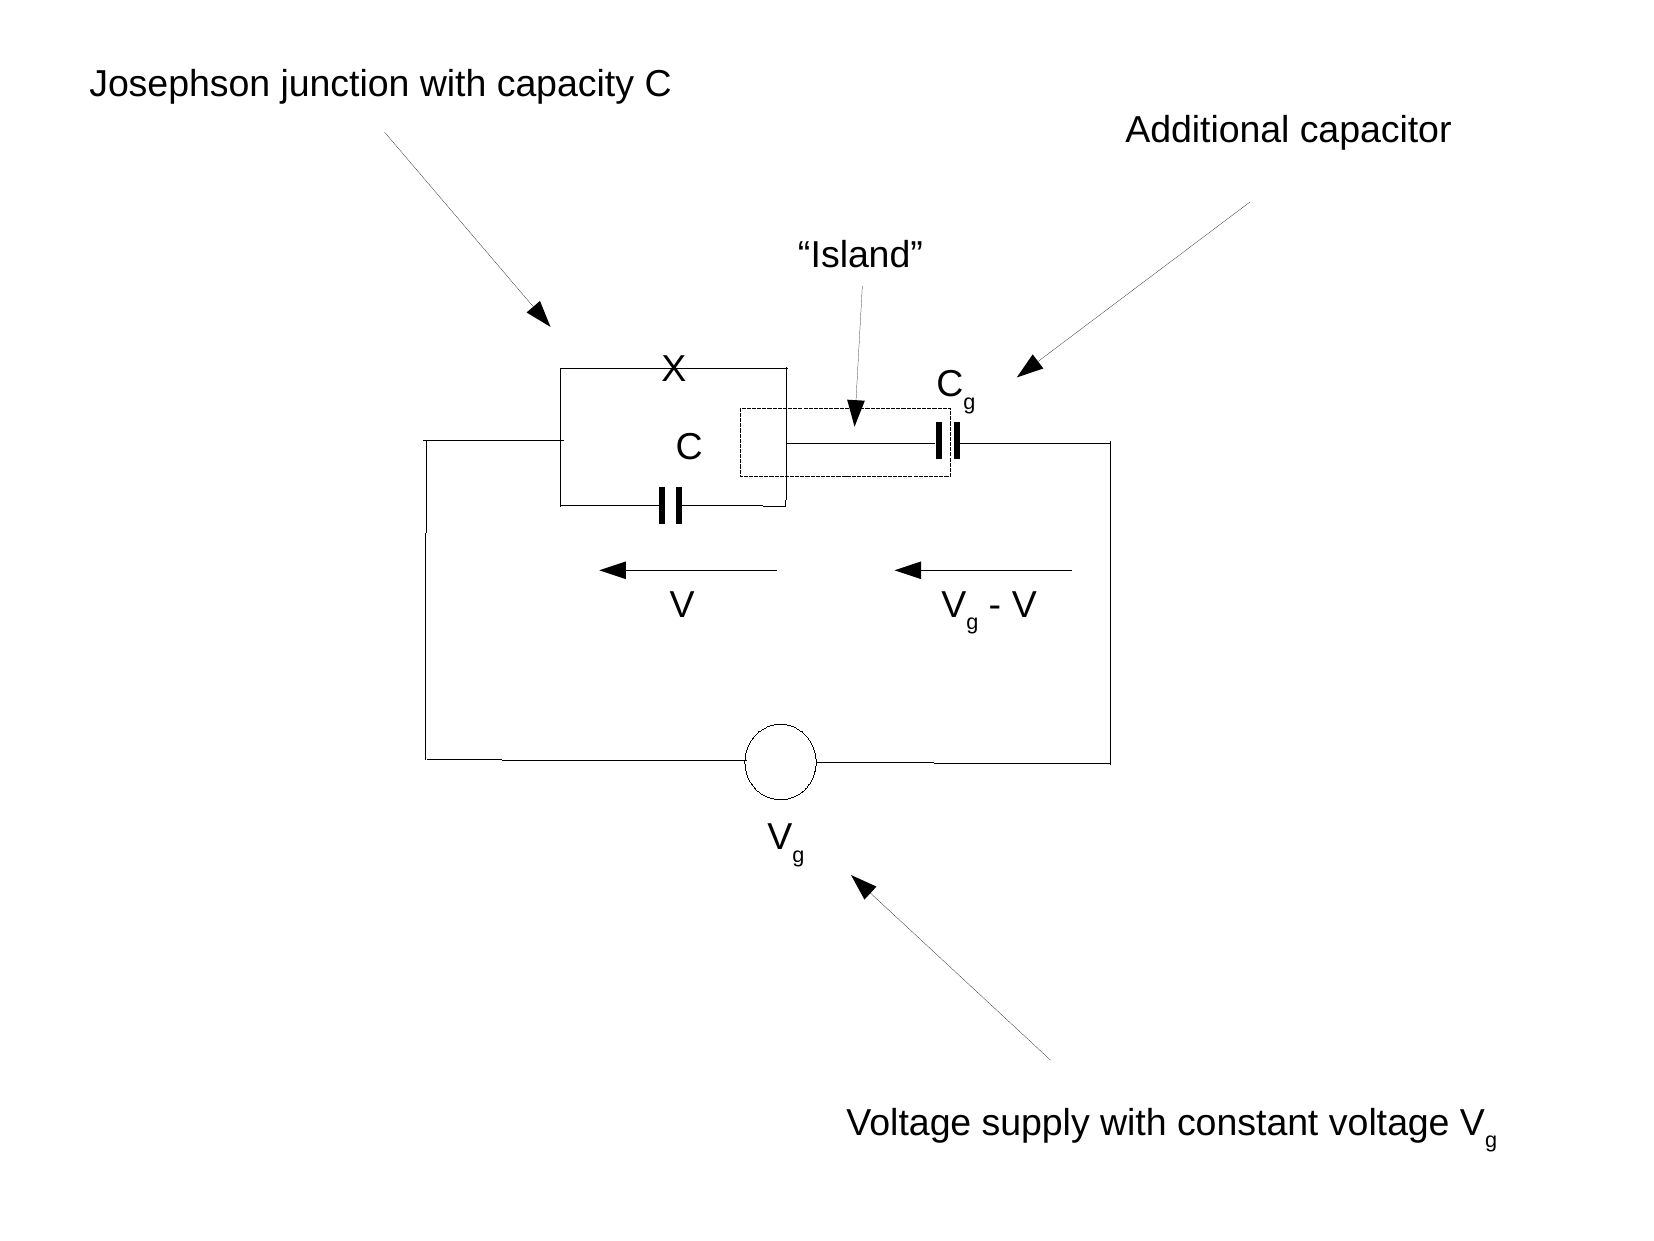

Josephson junction with capacity C
Additional capacitor
“Island”
Cg
X
C
V
Vg - V
Vg
Voltage supply with constant voltage Vg